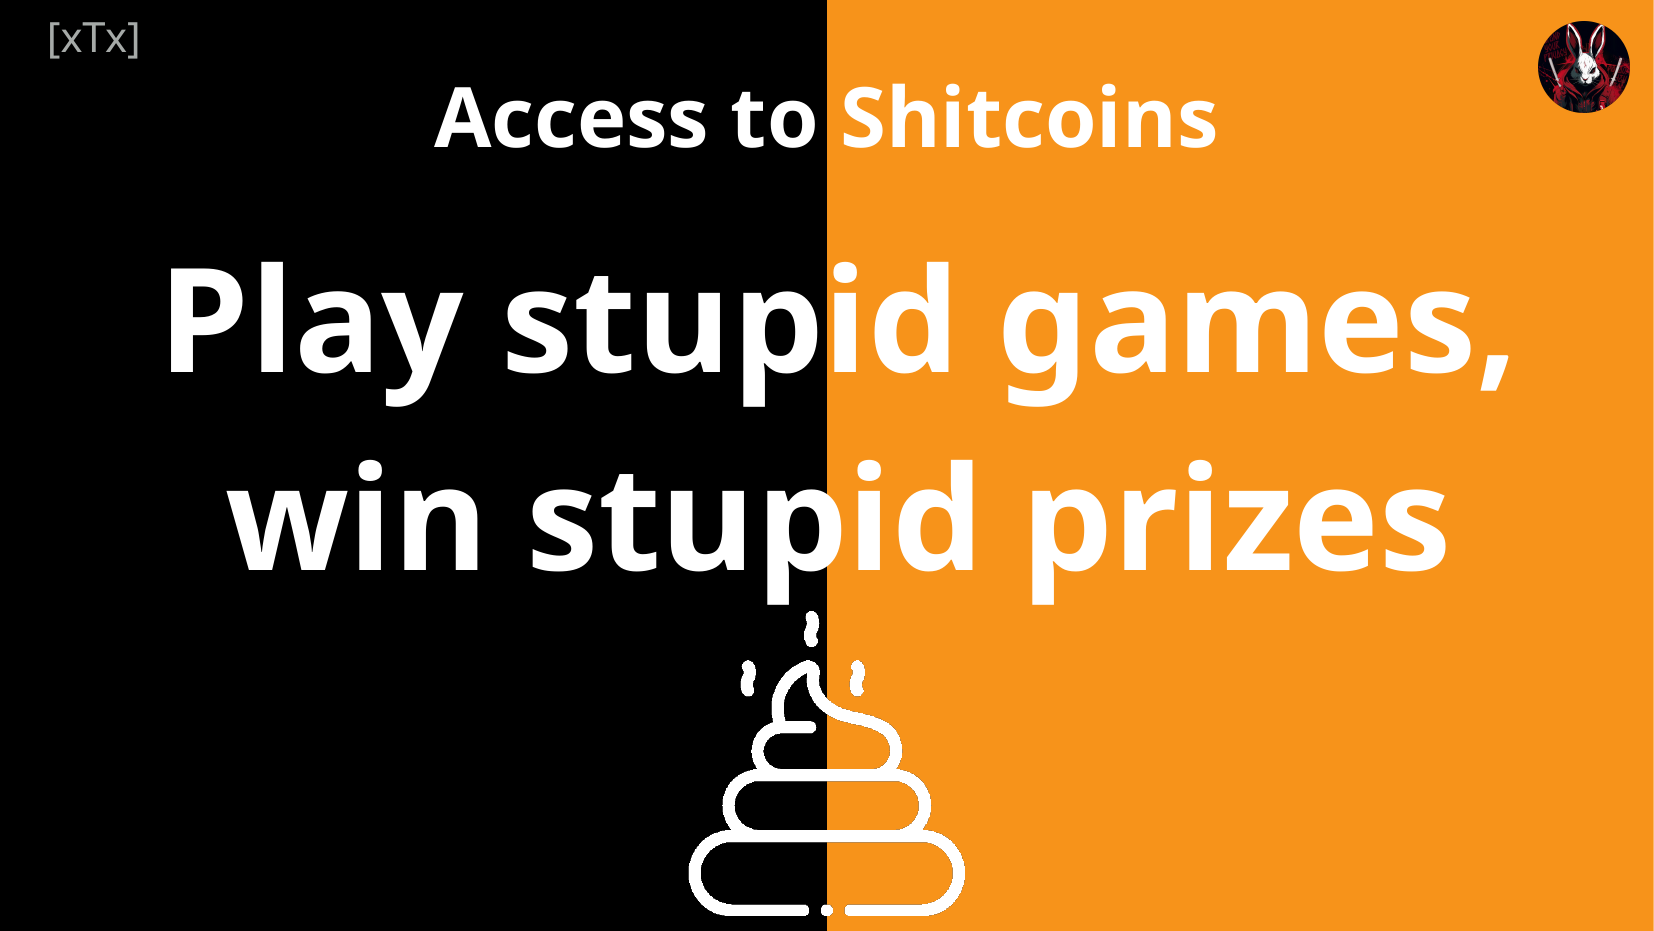

[xTx]
Access to Shitcoins
# Play stupid games, win stupid prizes